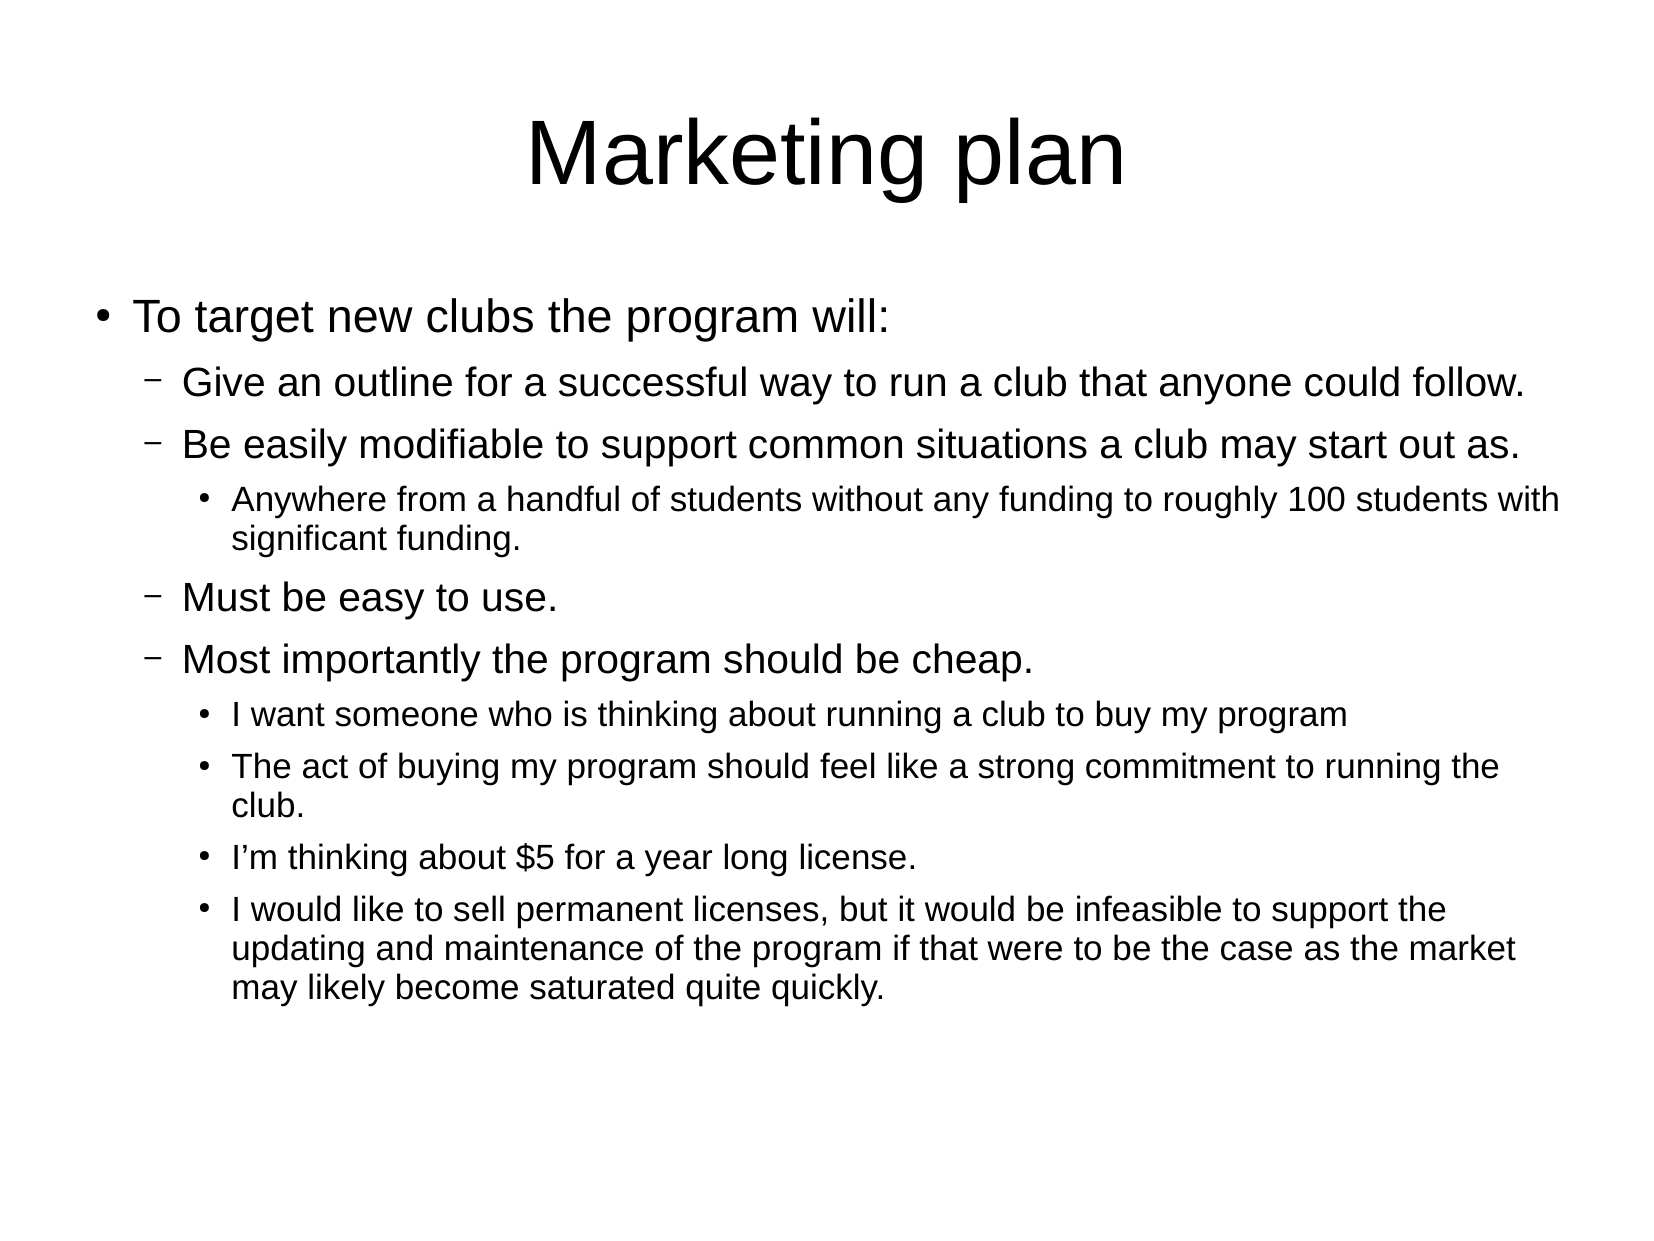

# Marketing plan
To target new clubs the program will:
Give an outline for a successful way to run a club that anyone could follow.
Be easily modifiable to support common situations a club may start out as.
Anywhere from a handful of students without any funding to roughly 100 students with significant funding.
Must be easy to use.
Most importantly the program should be cheap.
I want someone who is thinking about running a club to buy my program
The act of buying my program should feel like a strong commitment to running the club.
I’m thinking about $5 for a year long license.
I would like to sell permanent licenses, but it would be infeasible to support the updating and maintenance of the program if that were to be the case as the market may likely become saturated quite quickly.